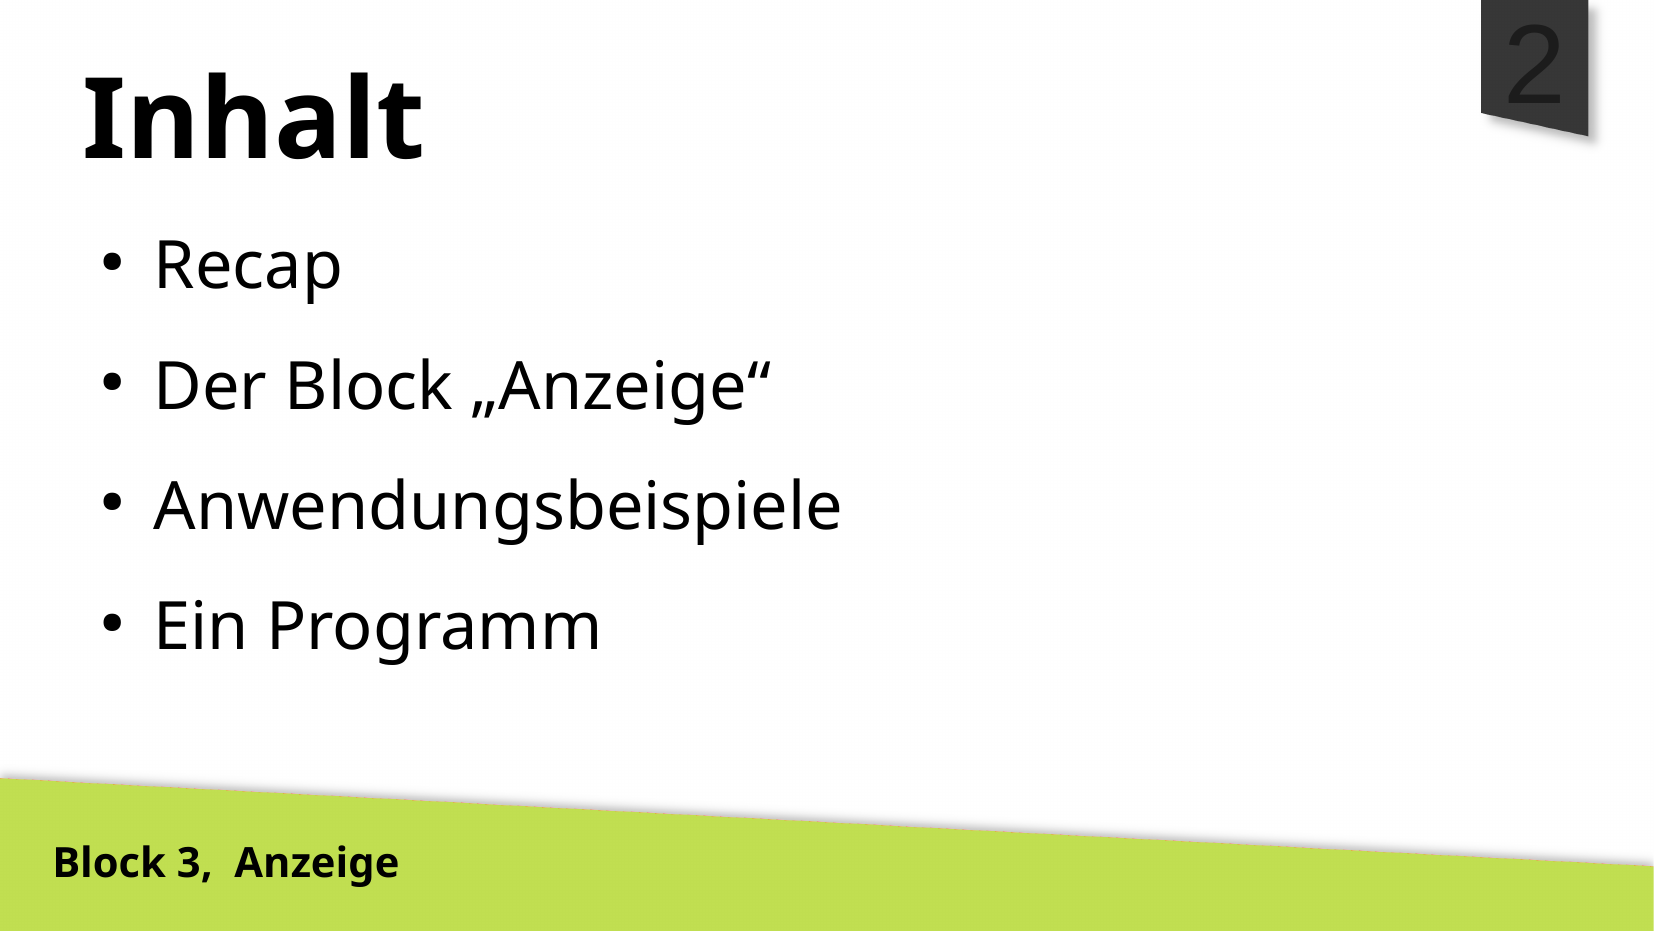

2
# Inhalt
Recap
Der Block „Anzeige“
Anwendungsbeispiele
Ein Programm
Block 3, Anzeige